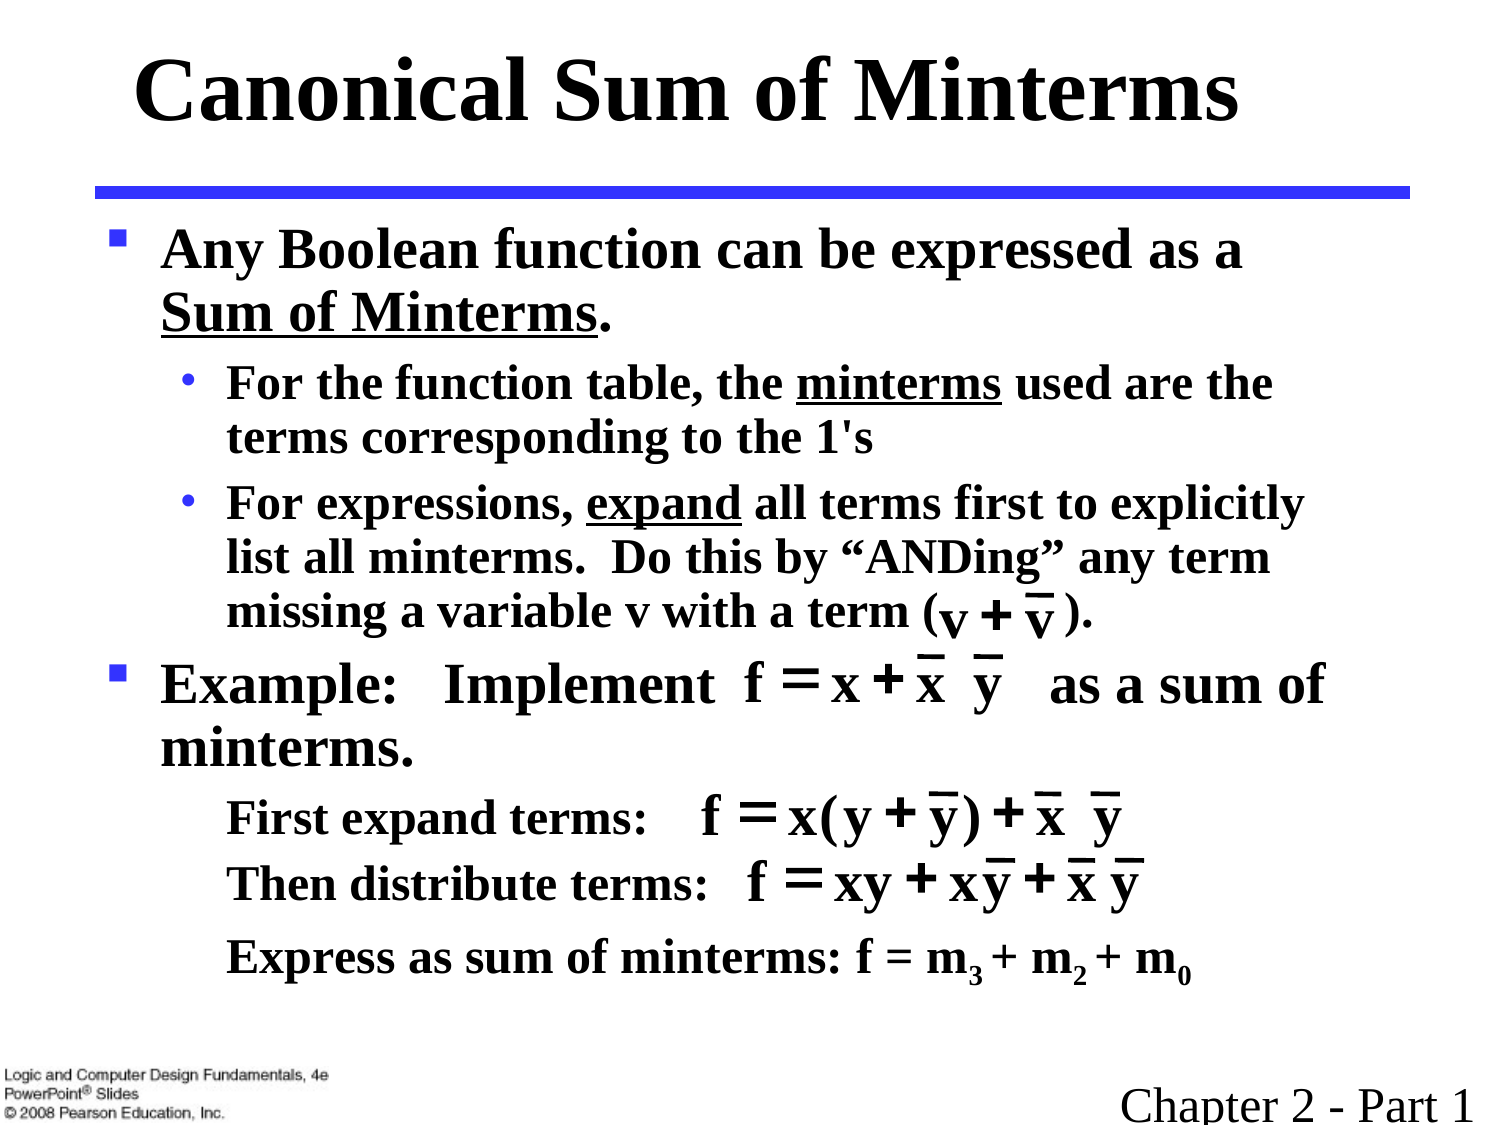

# Canonical Sum of Minterms
Any Boolean function can be expressed as a Sum of Minterms.
For the function table, the minterms used are the terms corresponding to the 1's
For expressions, expand all terms first to explicitly list all minterms. Do this by “ANDing” any term missing a variable v with a term ( ).
Example: Implement as a sum of minterms.
	First expand terms:
	Then distribute terms:
	Express as sum of minterms: f = m3 + m2 + m0

v
v


f
x
x
y



f
x
(
y
y
)
x
y



f
xy
x
y
x
y
45